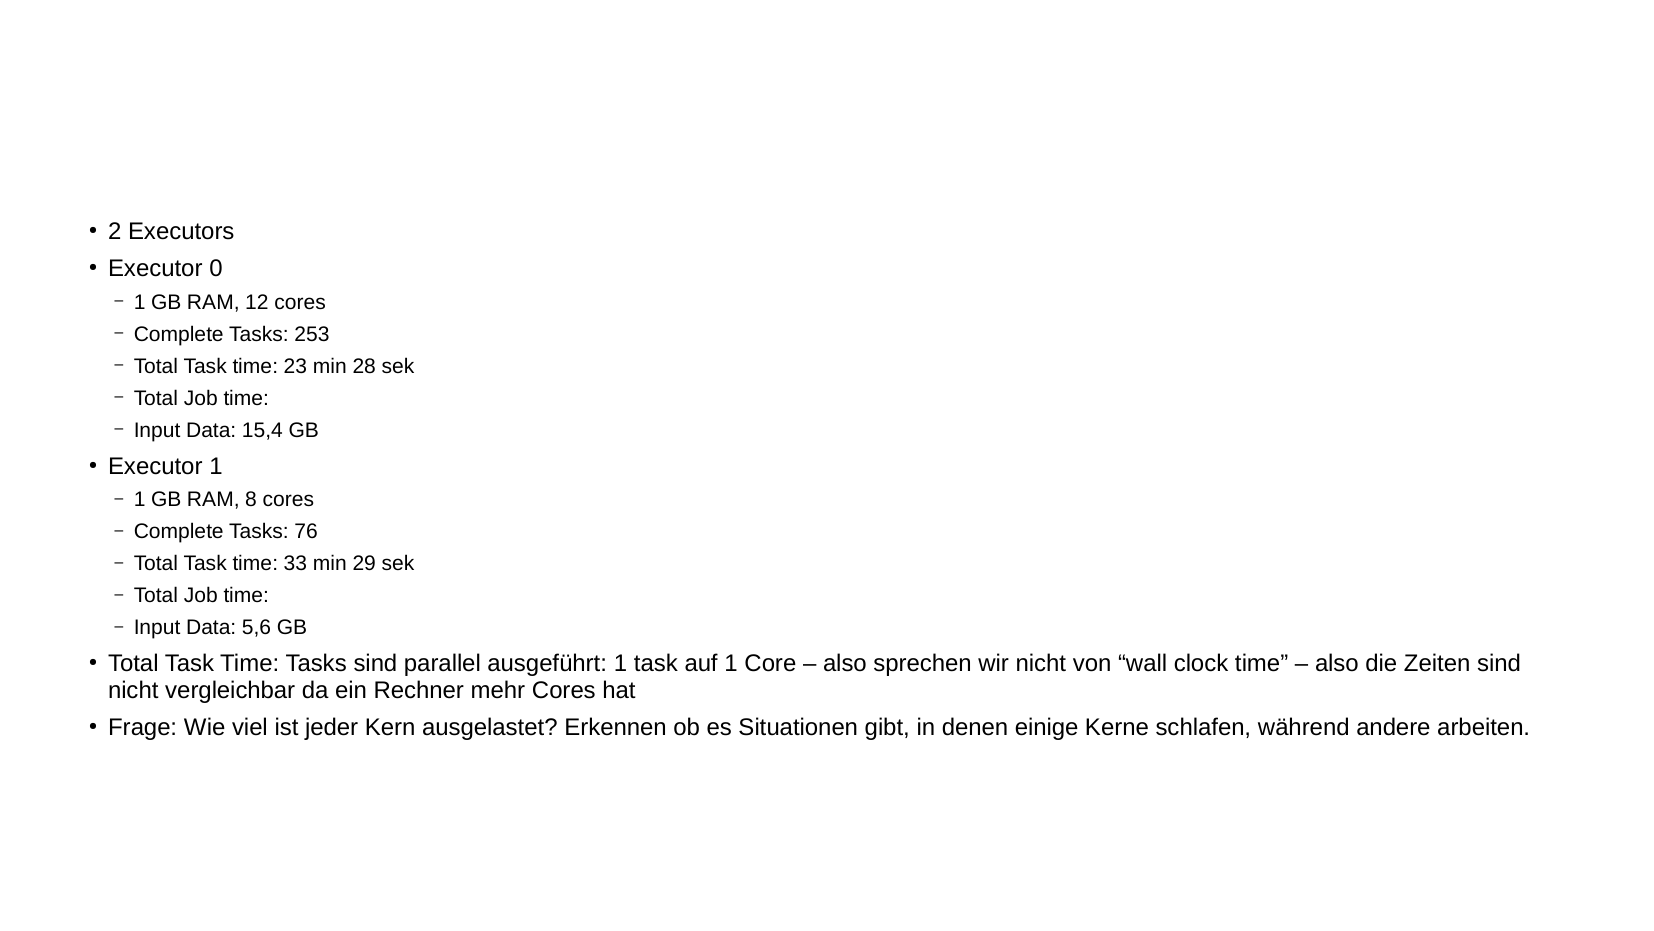

#
2 Executors
Executor 0
1 GB RAM, 12 cores
Complete Tasks: 253
Total Task time: 23 min 28 sek
Total Job time:
Input Data: 15,4 GB
Executor 1
1 GB RAM, 8 cores
Complete Tasks: 76
Total Task time: 33 min 29 sek
Total Job time:
Input Data: 5,6 GB
Total Task Time: Tasks sind parallel ausgeführt: 1 task auf 1 Core – also sprechen wir nicht von “wall clock time” – also die Zeiten sind nicht vergleichbar da ein Rechner mehr Cores hat
Frage: Wie viel ist jeder Kern ausgelastet? Erkennen ob es Situationen gibt, in denen einige Kerne schlafen, während andere arbeiten.